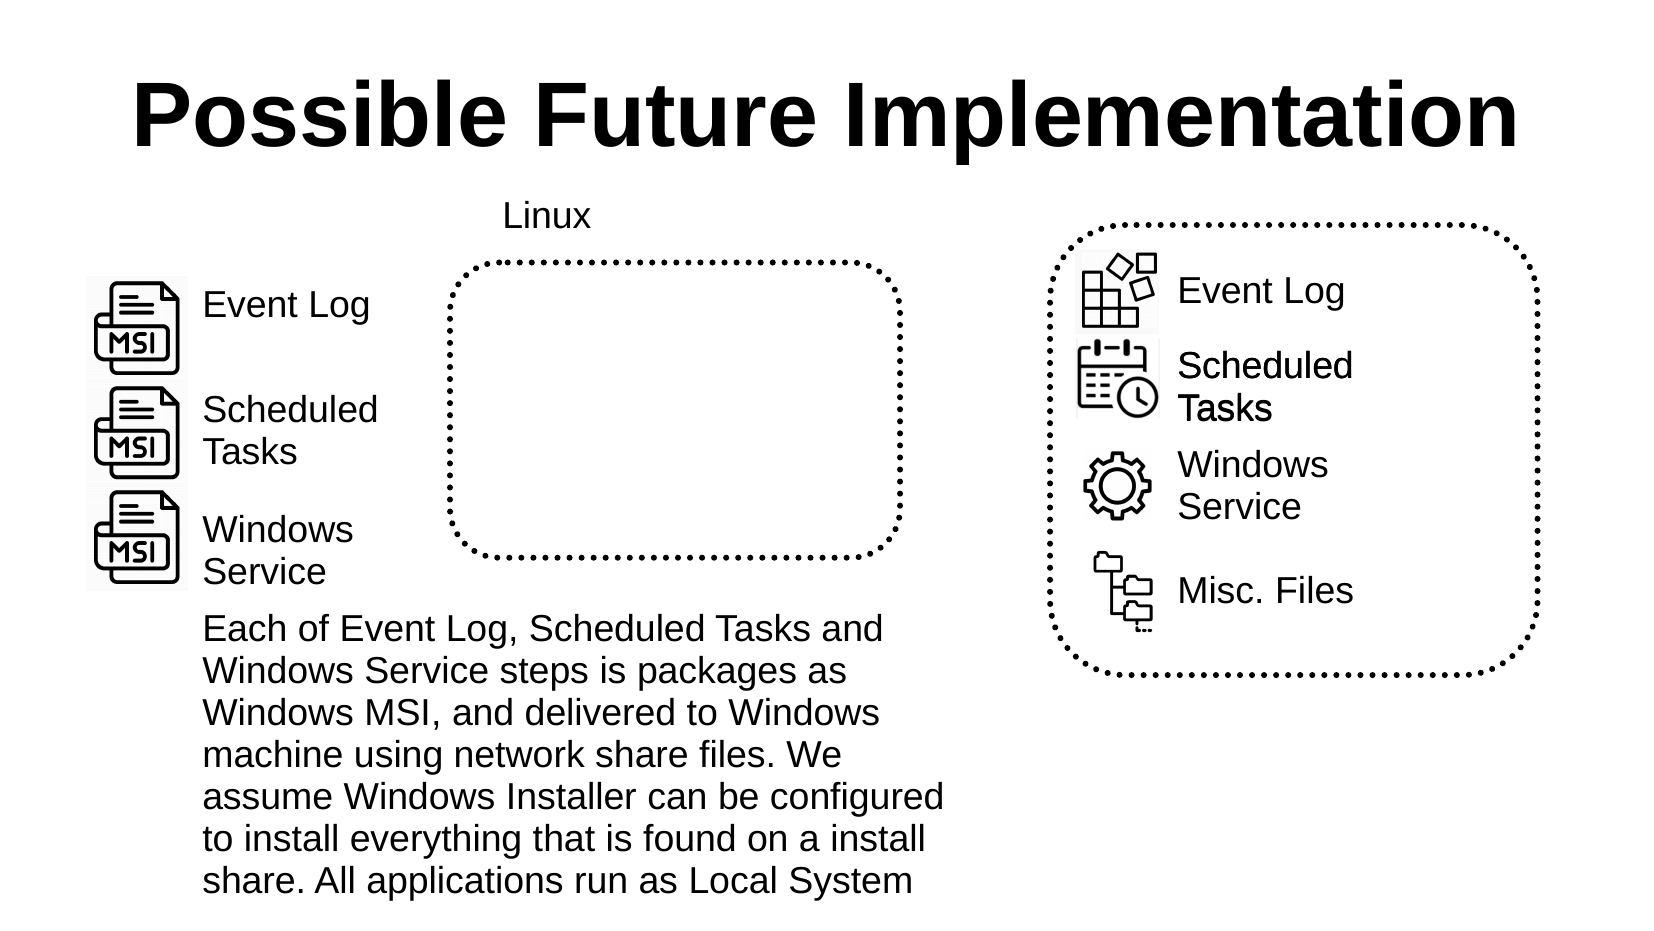

# Possible Future Implementation
Linux
Event Log
Scheduled Tasks
Scheduled Tasks
Windows Service
Misc. Files
Event Log
Scheduled Tasks
Windows Service
Each of Event Log, Scheduled Tasks and Windows Service steps is packages as Windows MSI, and delivered to Windows machine using network share files. We assume Windows Installer can be configured to install everything that is found on a install share. All applications run as Local System